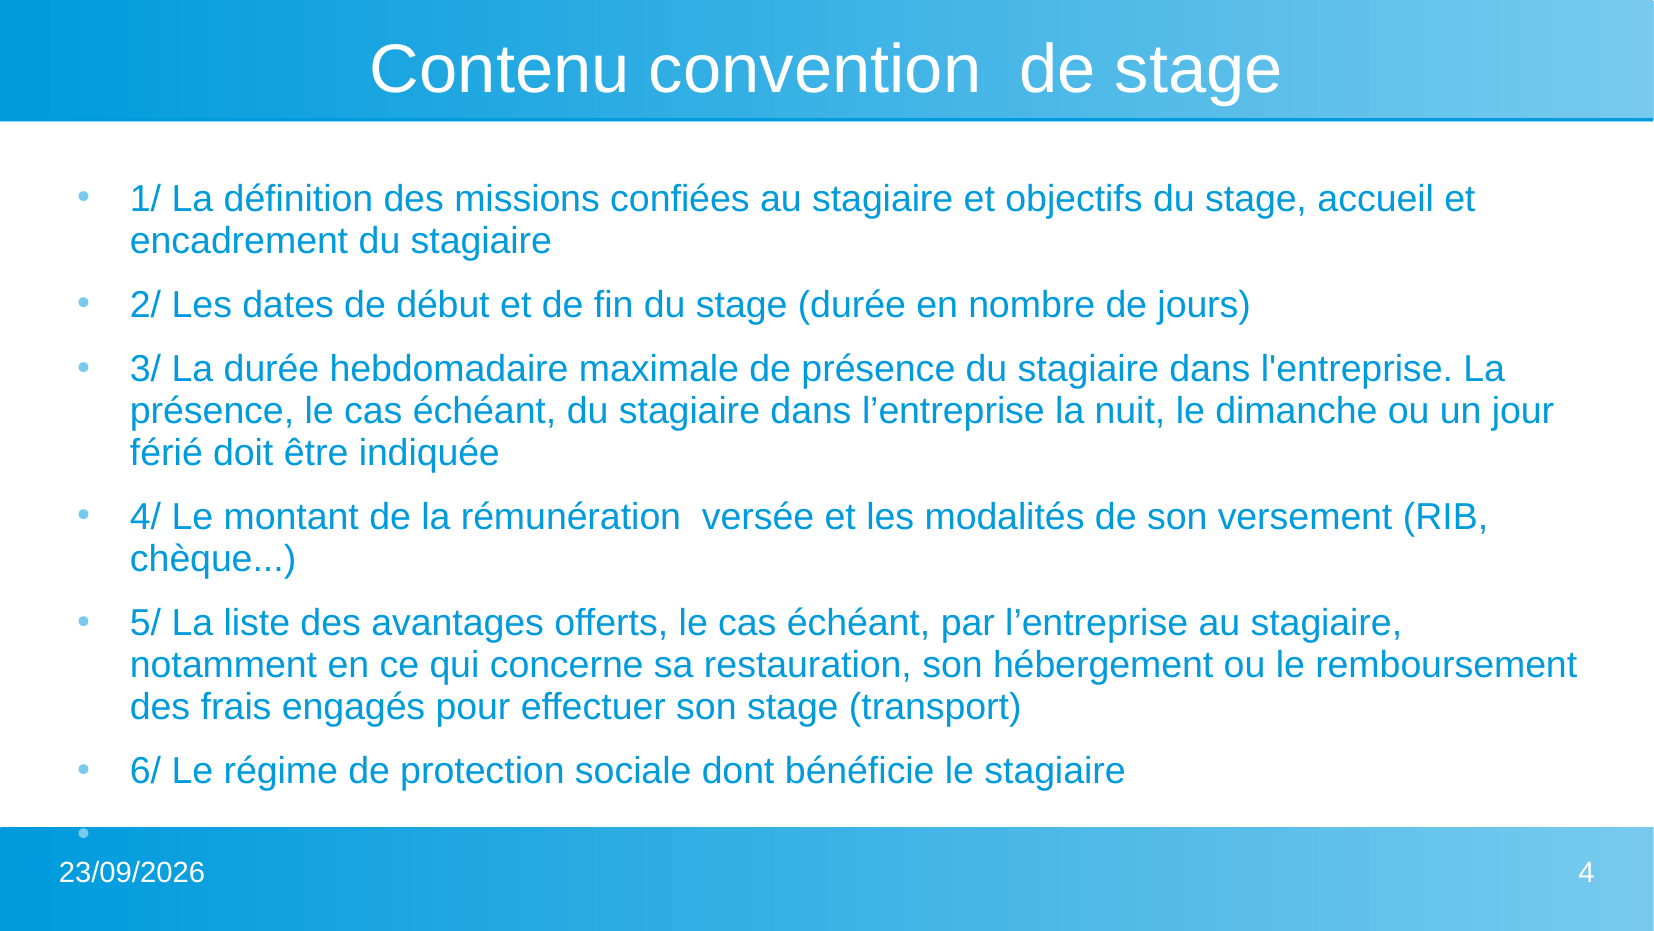

# Contenu convention de stage
1/ La définition des missions confiées au stagiaire et objectifs du stage, accueil et encadrement du stagiaire
2/ Les dates de début et de fin du stage (durée en nombre de jours)
3/ La durée hebdomadaire maximale de présence du stagiaire dans l'entreprise. La présence, le cas échéant, du stagiaire dans l’entreprise la nuit, le dimanche ou un jour férié doit être indiquée
4/ Le montant de la rémunération versée et les modalités de son versement (RIB, chèque...)
5/ La liste des avantages offerts, le cas échéant, par l’entreprise au stagiaire, notamment en ce qui concerne sa restauration, son hébergement ou le remboursement des frais engagés pour effectuer son stage (transport)
6/ Le régime de protection sociale dont bénéficie le stagiaire
4